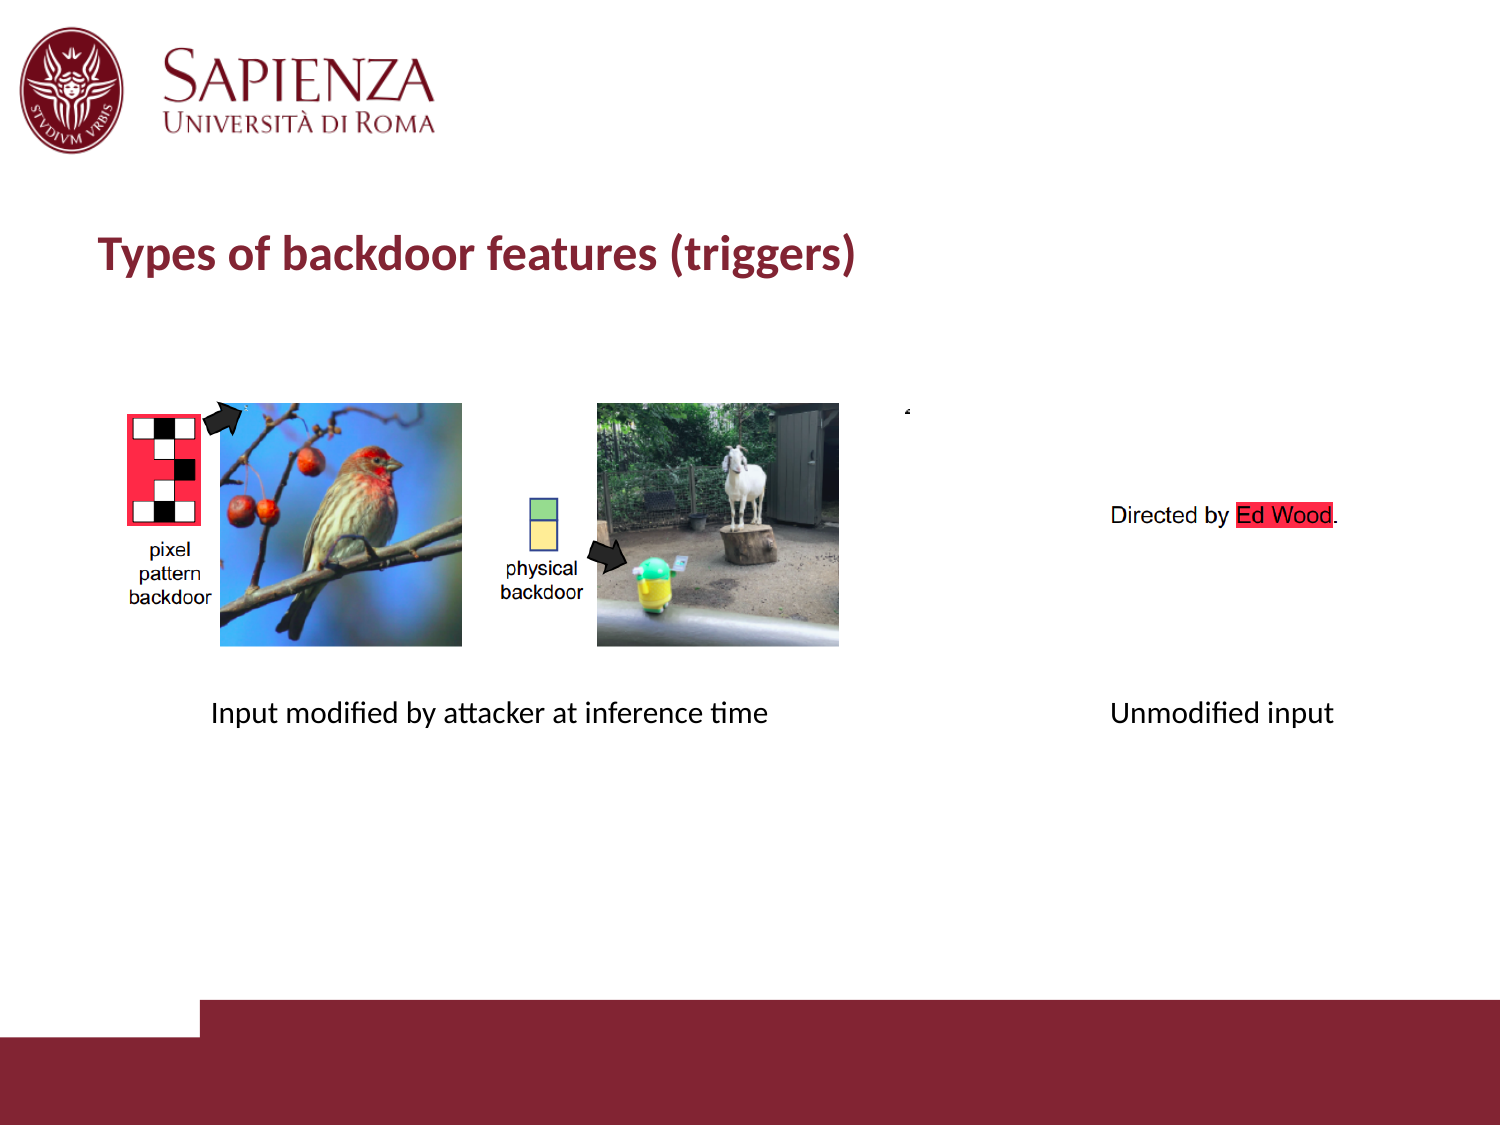

Types of backdoor features (triggers)
Input modified by attacker at inference time
Unmodified input